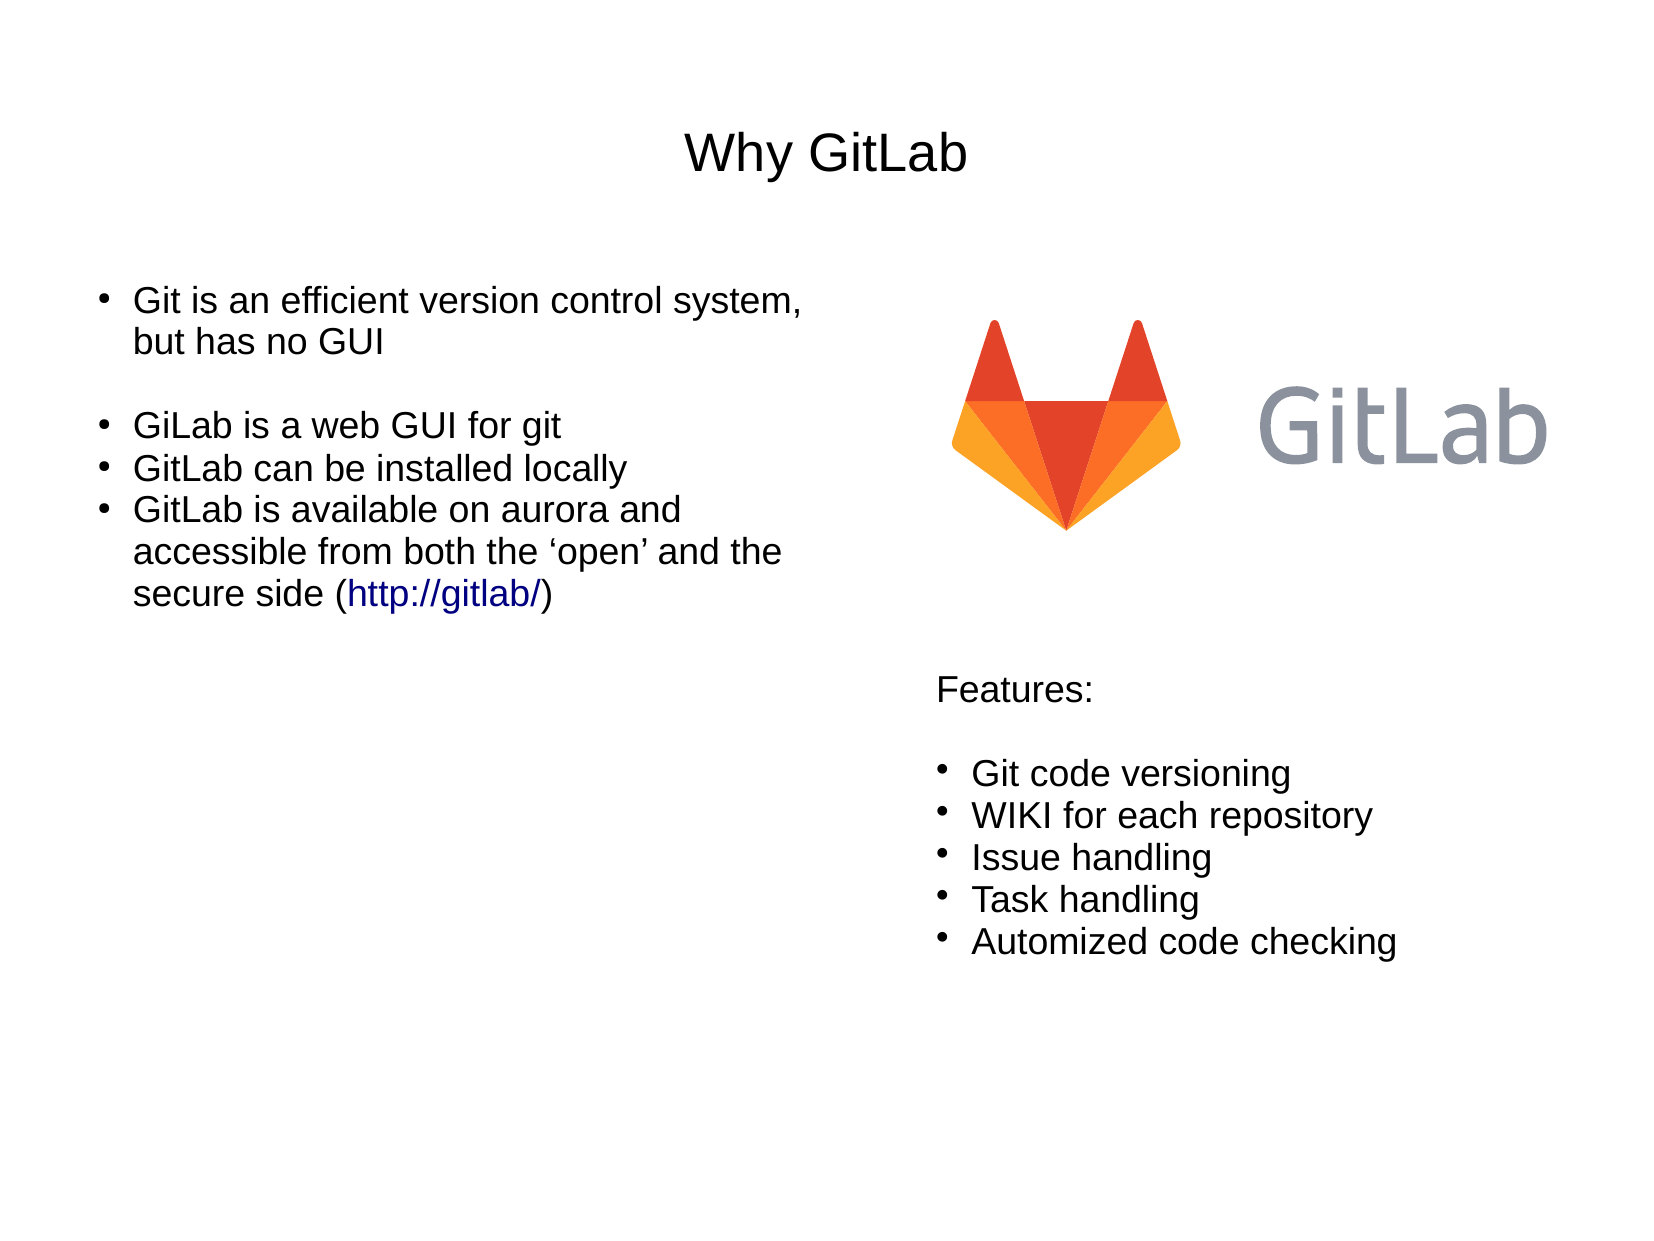

# Why GitLab
Git is an efficient version control system, but has no GUI
GiLab is a web GUI for git
GitLab can be installed locally
GitLab is available on aurora and accessible from both the ‘open’ and the secure side (http://gitlab/)
Features:
Git code versioning
WIKI for each repository
Issue handling
Task handling
Automized code checking